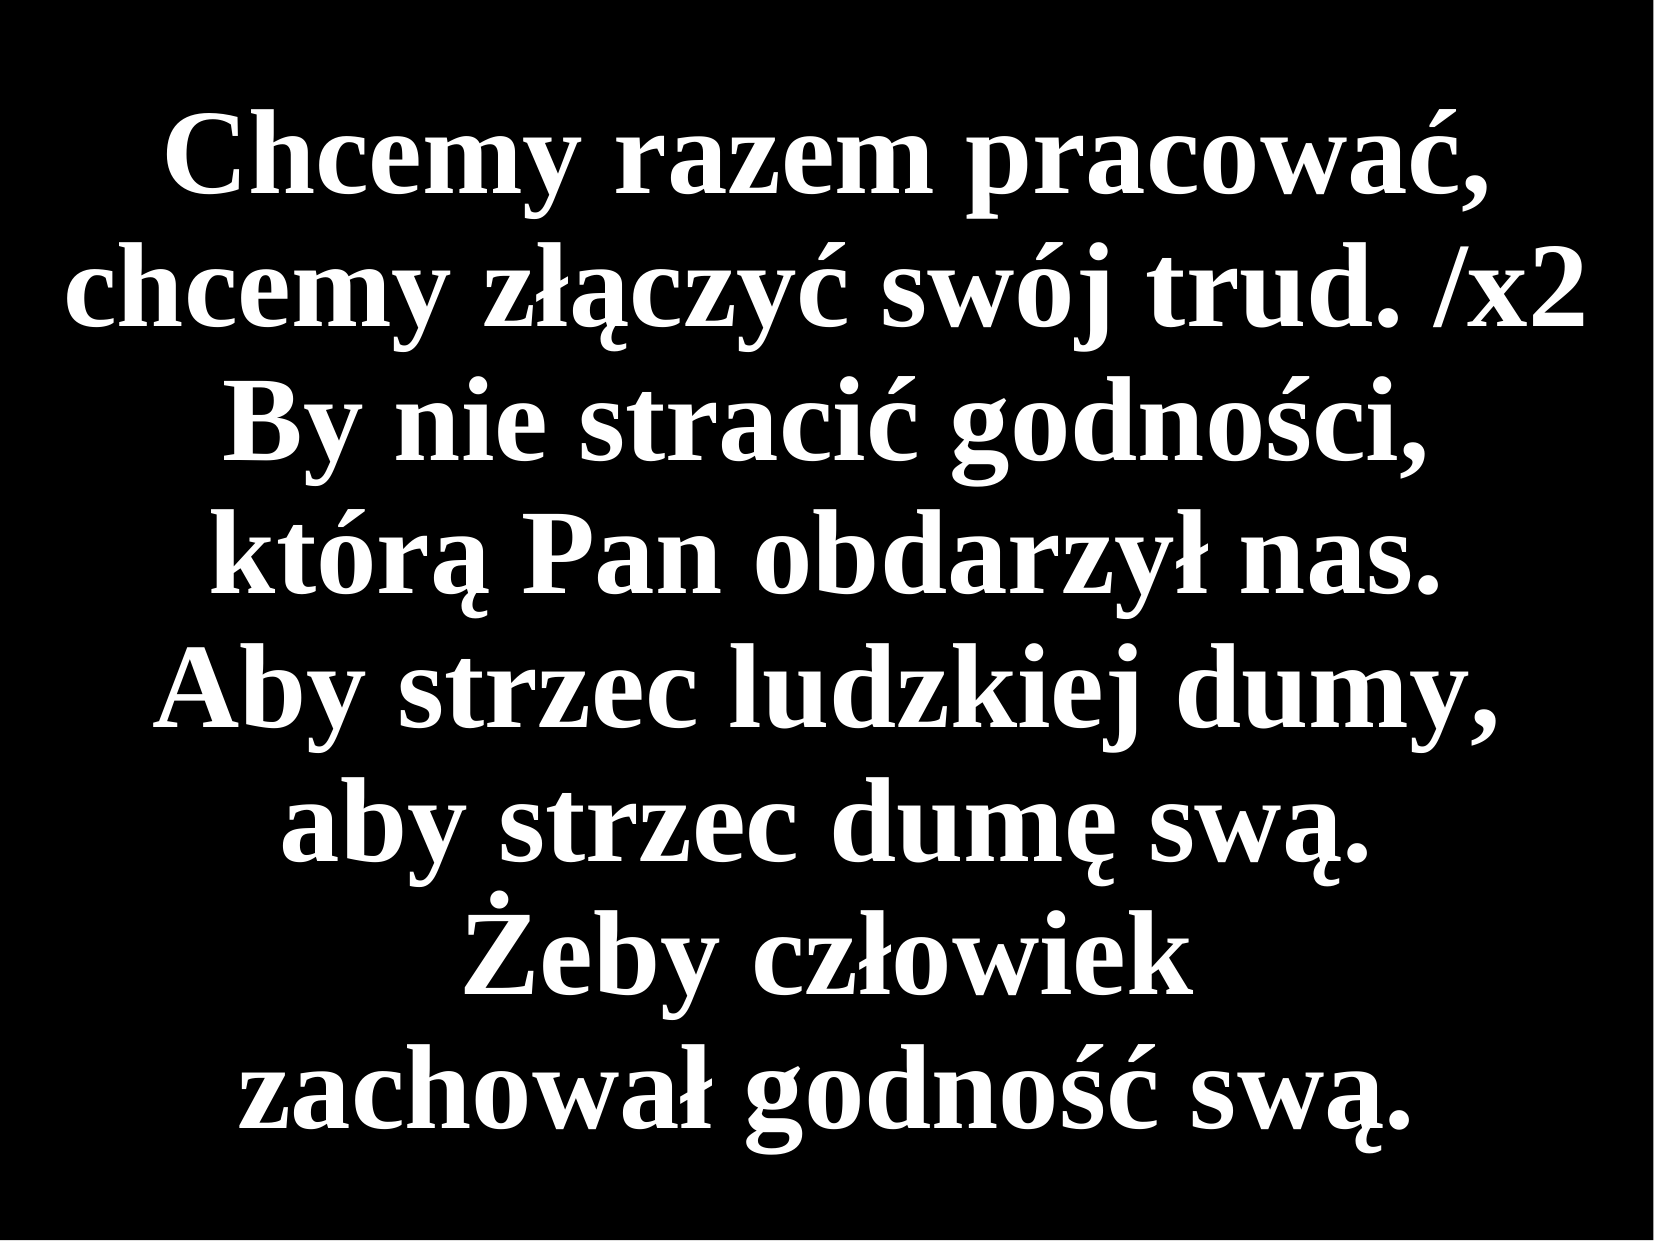

# Chcemy razem pracować, chcemy złączyć swój trud. /x2 By nie stracić godności, którą Pan obdarzył nas. Aby strzec ludzkiej dumy, aby strzec dumę swą. Żeby człowiek zachował godność swą.